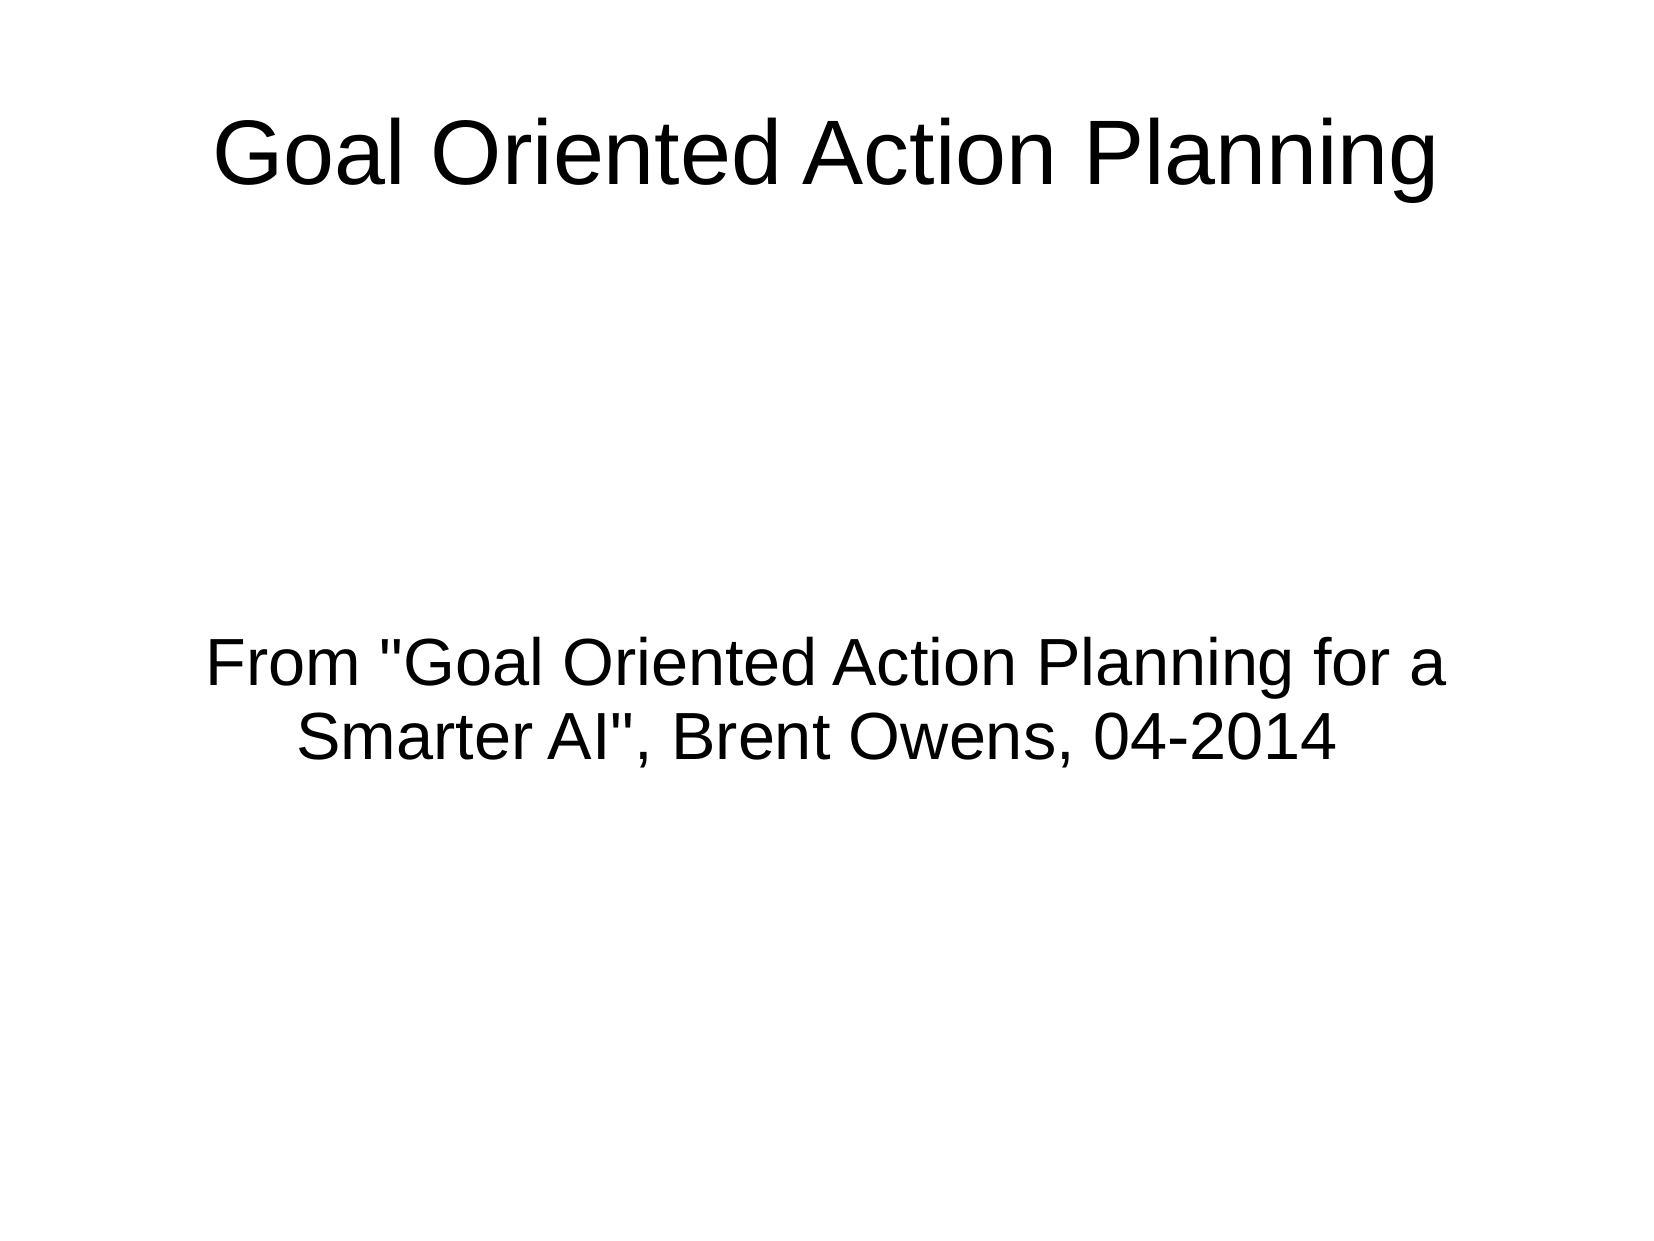

# Goal Oriented Action Planning
From "Goal Oriented Action Planning for a Smarter AI", Brent Owens, 04-2014